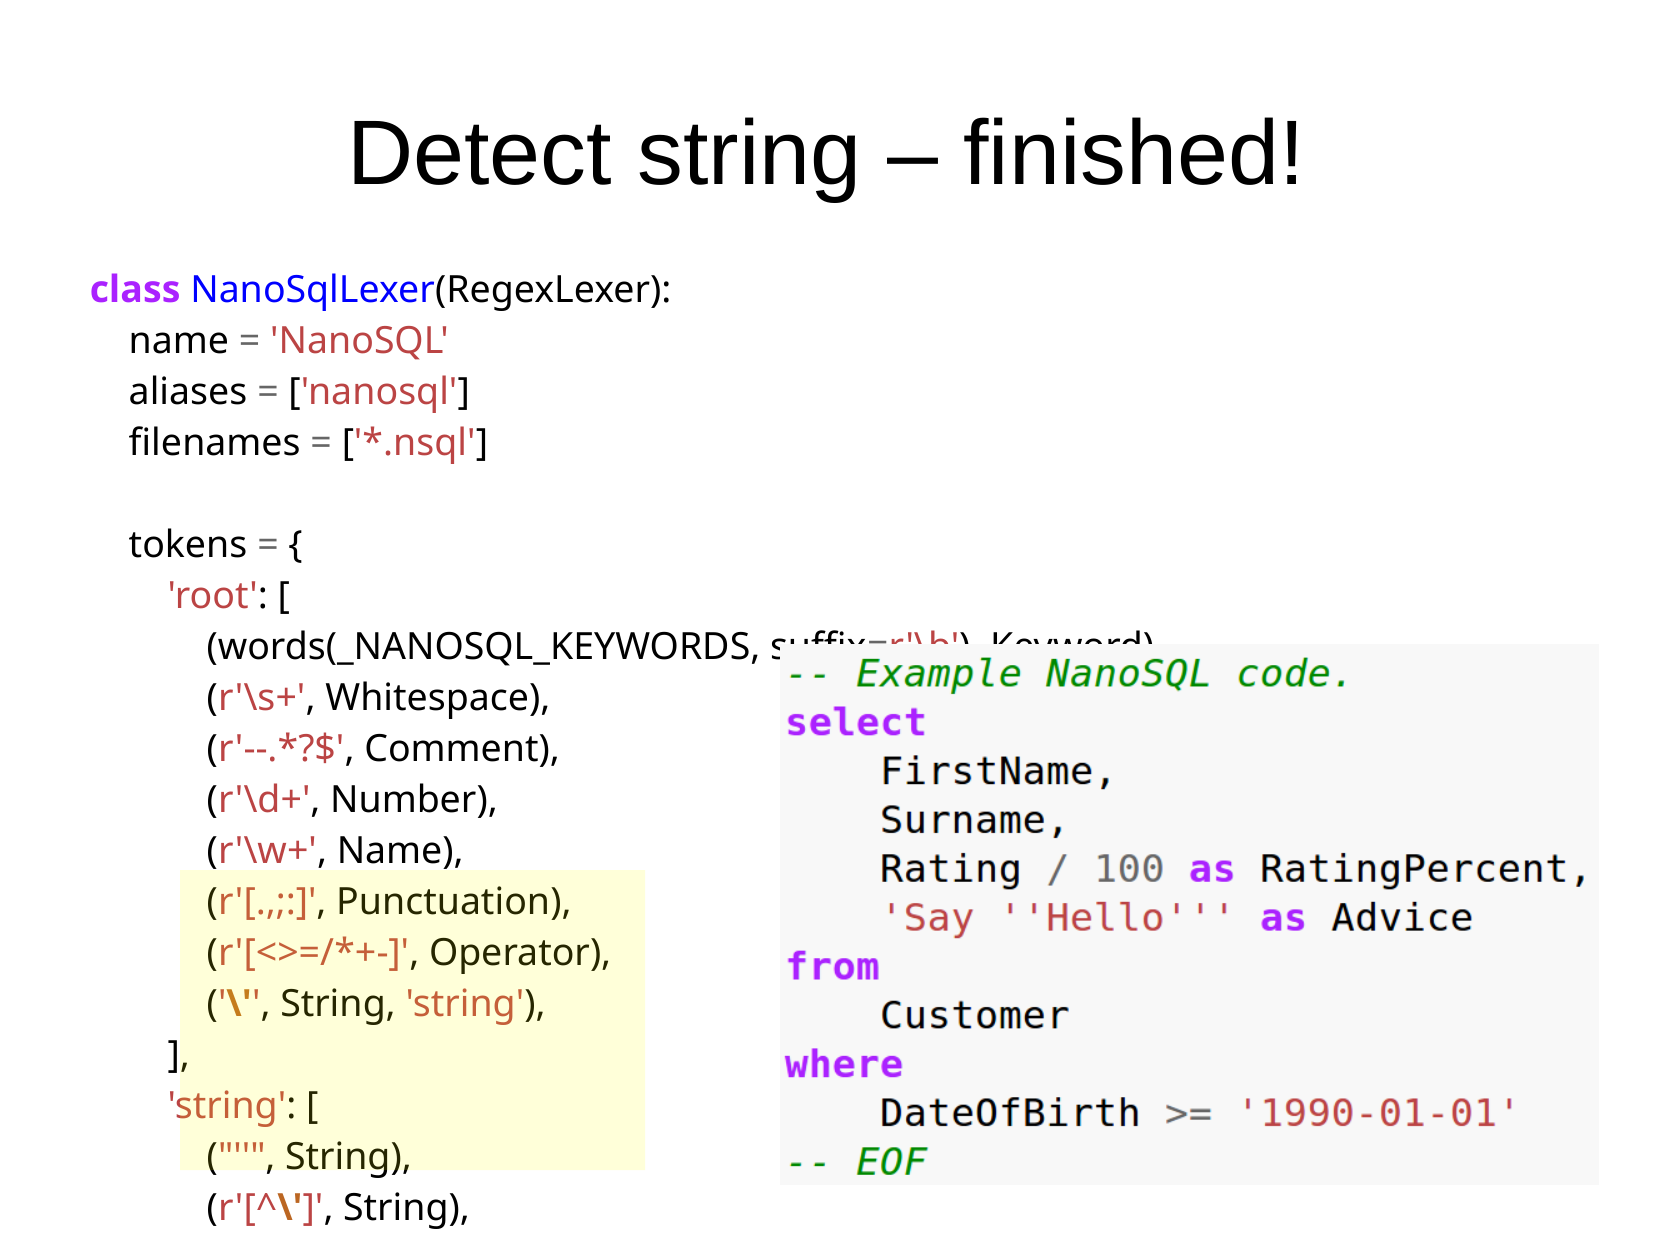

# Detect string – finished!
class NanoSqlLexer(RegexLexer):
 name = 'NanoSQL'
 aliases = ['nanosql']
 filenames = ['*.nsql']
 tokens = {
 'root': [
 (words(_NANOSQL_KEYWORDS, suffix=r'\b'), Keyword),
 (r'\s+', Whitespace),
 (r'--.*?$', Comment),
 (r'\d+', Number),
 (r'\w+', Name),
 (r'[.,;:]', Punctuation),
 (r'[<>=/*+-]', Operator),
 ('\'', String, 'string'),
 ],
 'string': [
 ("''", String),
 (r'[^\']', String),
 ("'", String, '#pop')
 ]
 }